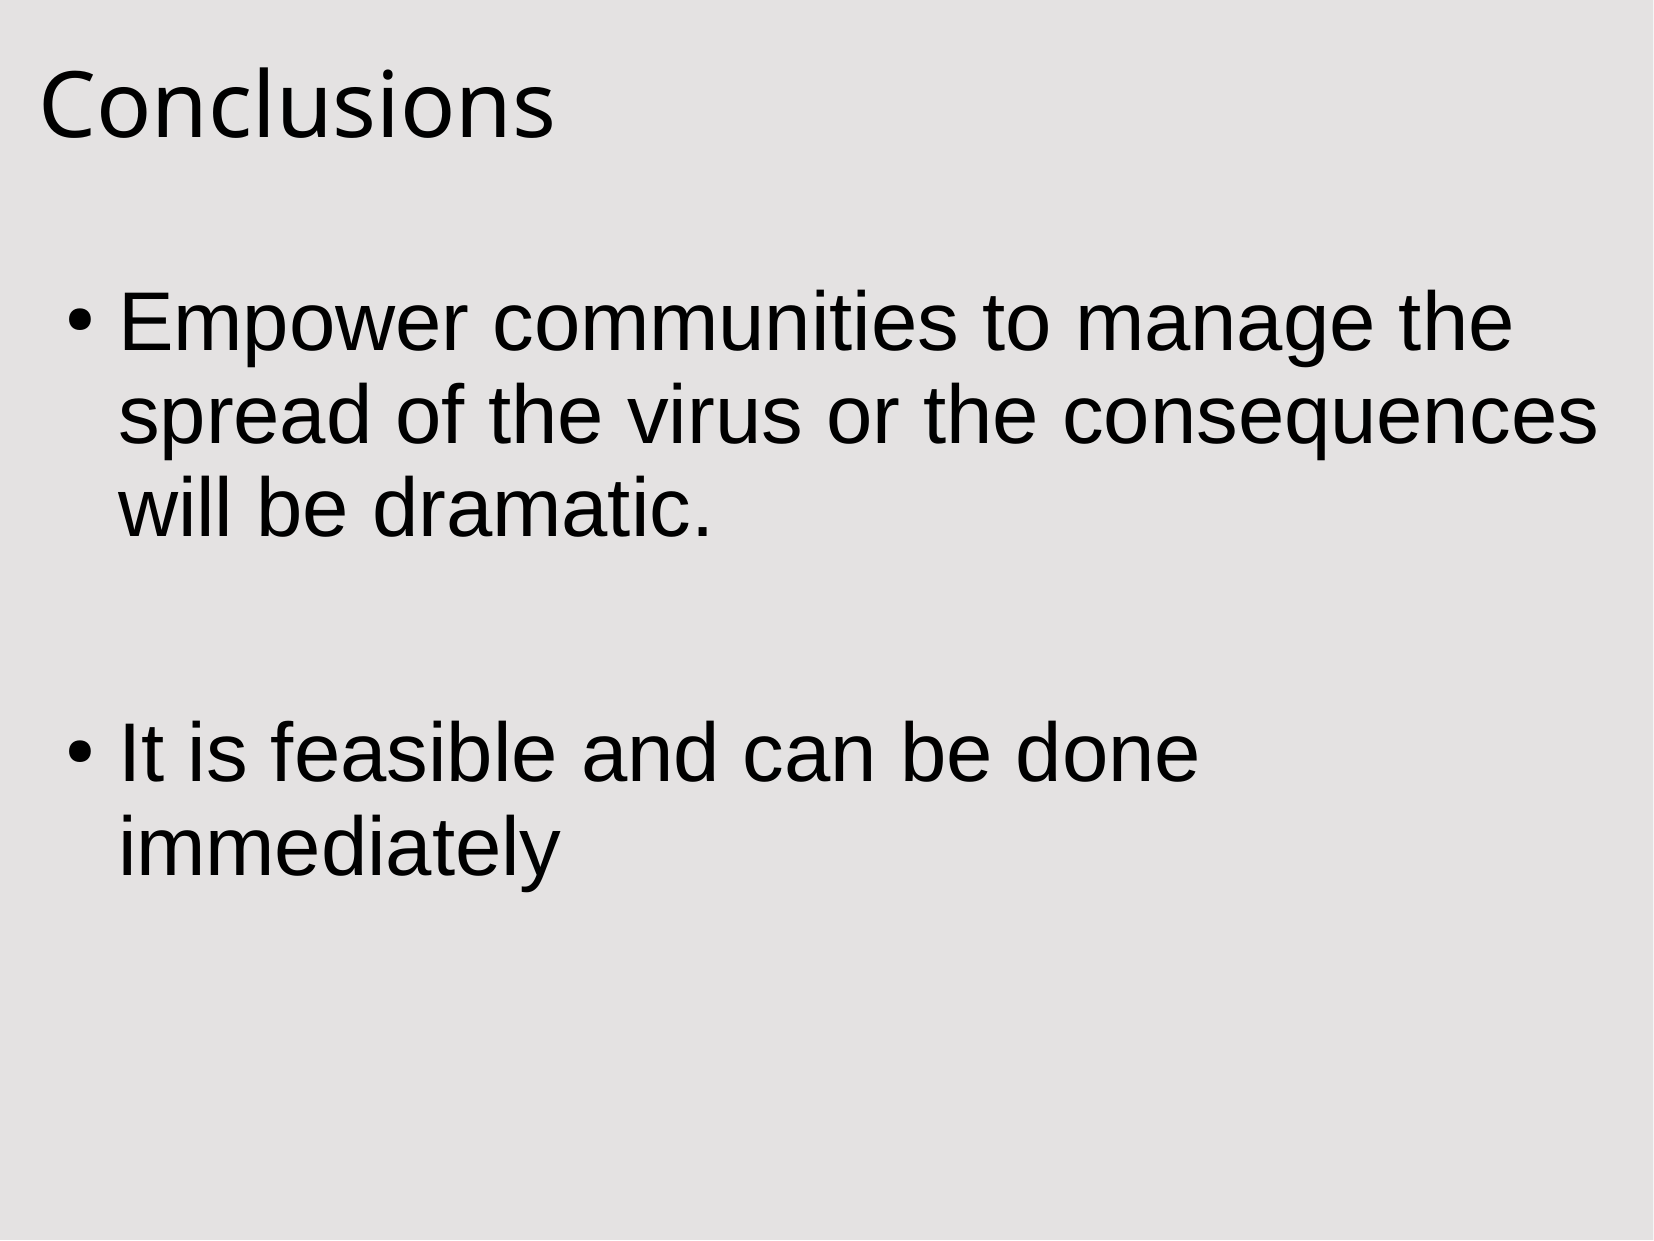

Conclusions
# Empower communities to manage the spread of the virus or the consequences will be dramatic.
It is feasible and can be done immediately